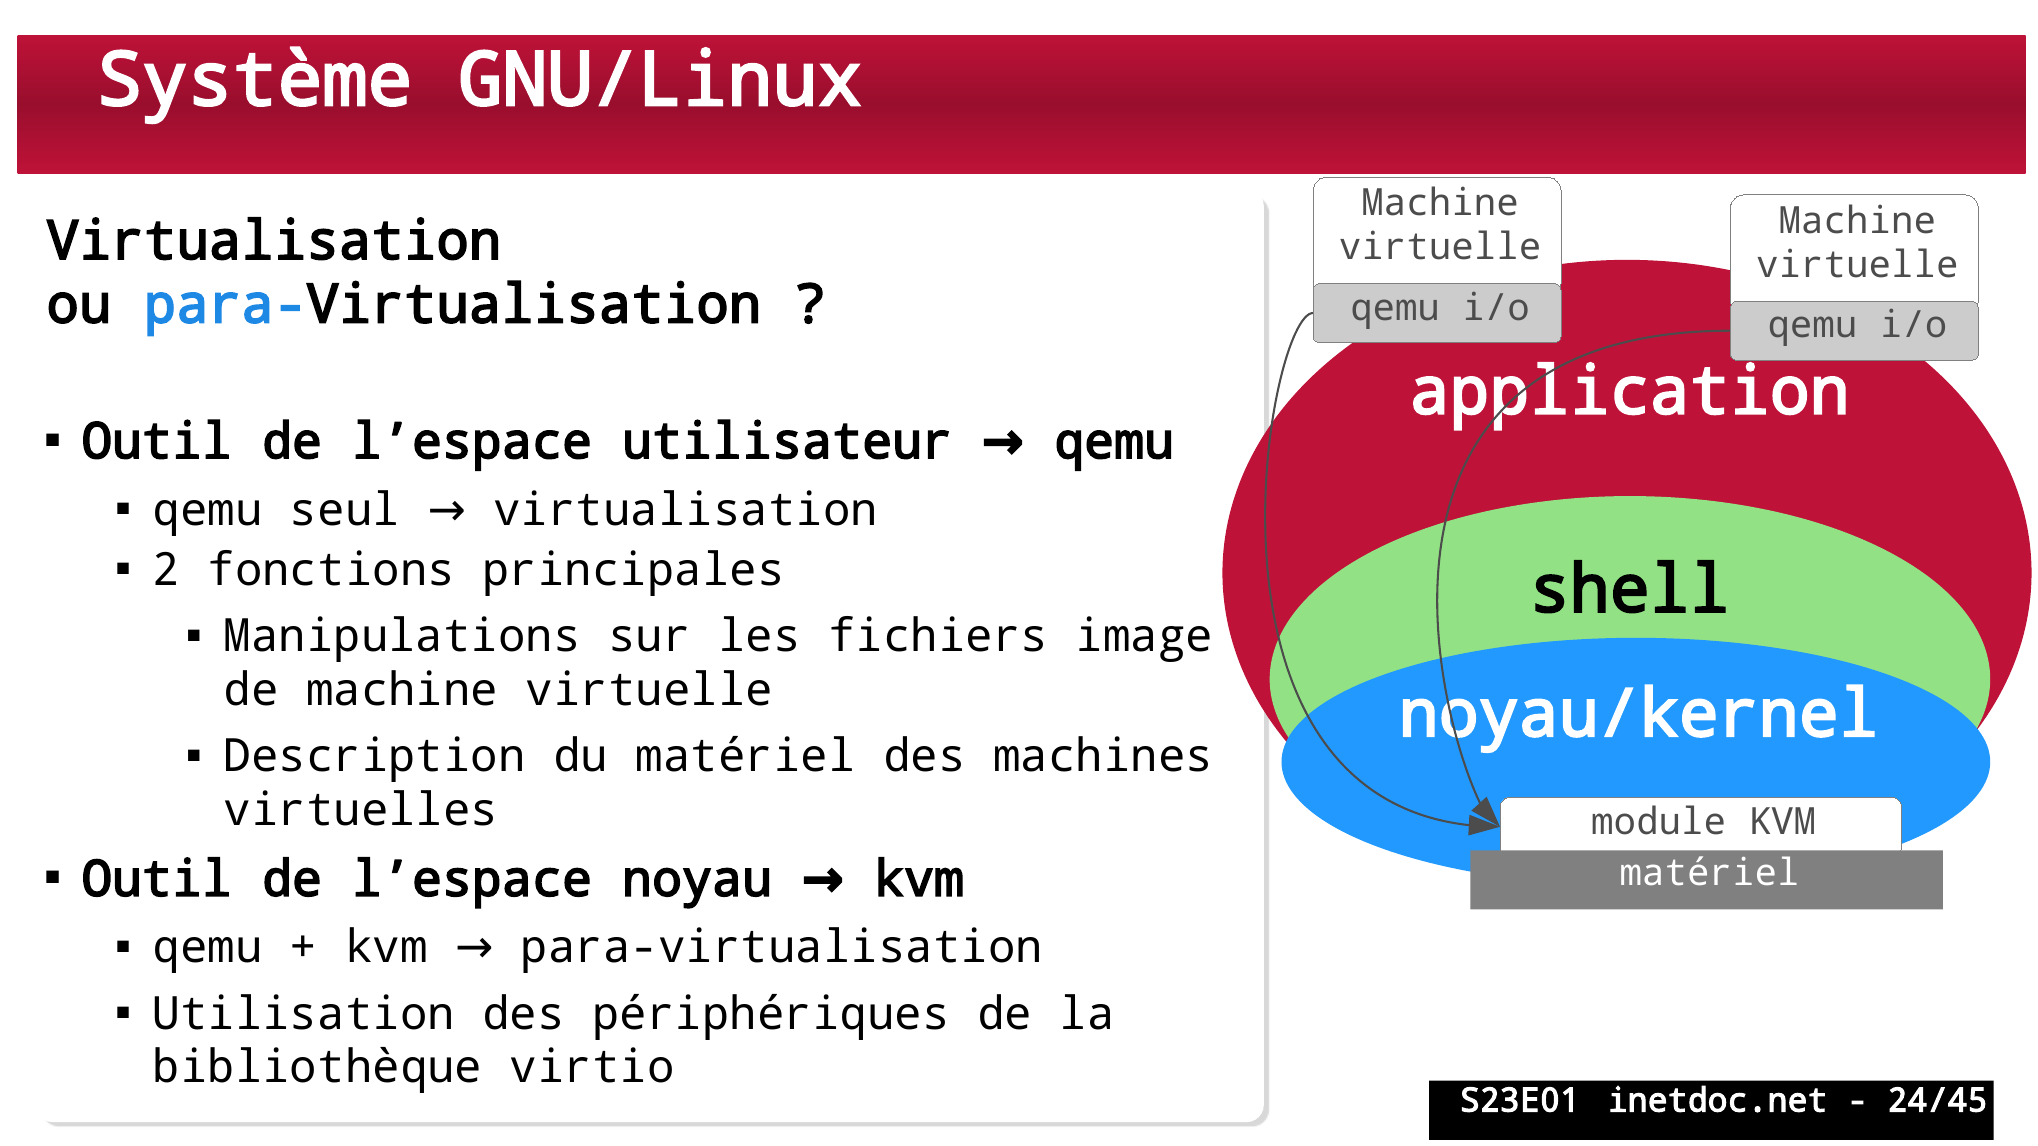

Système GNU/Linux
Machine virtuelle
Virtualisation
ou para-Virtualisation ?
Outil de l’espace utilisateur → qemu
qemu seul → virtualisation
2 fonctions principales
Manipulations sur les fichiers image de machine virtuelle
Description du matériel des machines virtuelles
Outil de l’espace noyau → kvm
qemu + kvm → para-virtualisation
Utilisation des périphériques de la bibliothèque virtio
Machine virtuelle
application
qemu i/o
qemu i/o
shell
noyau/kernel
module KVM
matériel
S23E01	inetdoc.net - /45